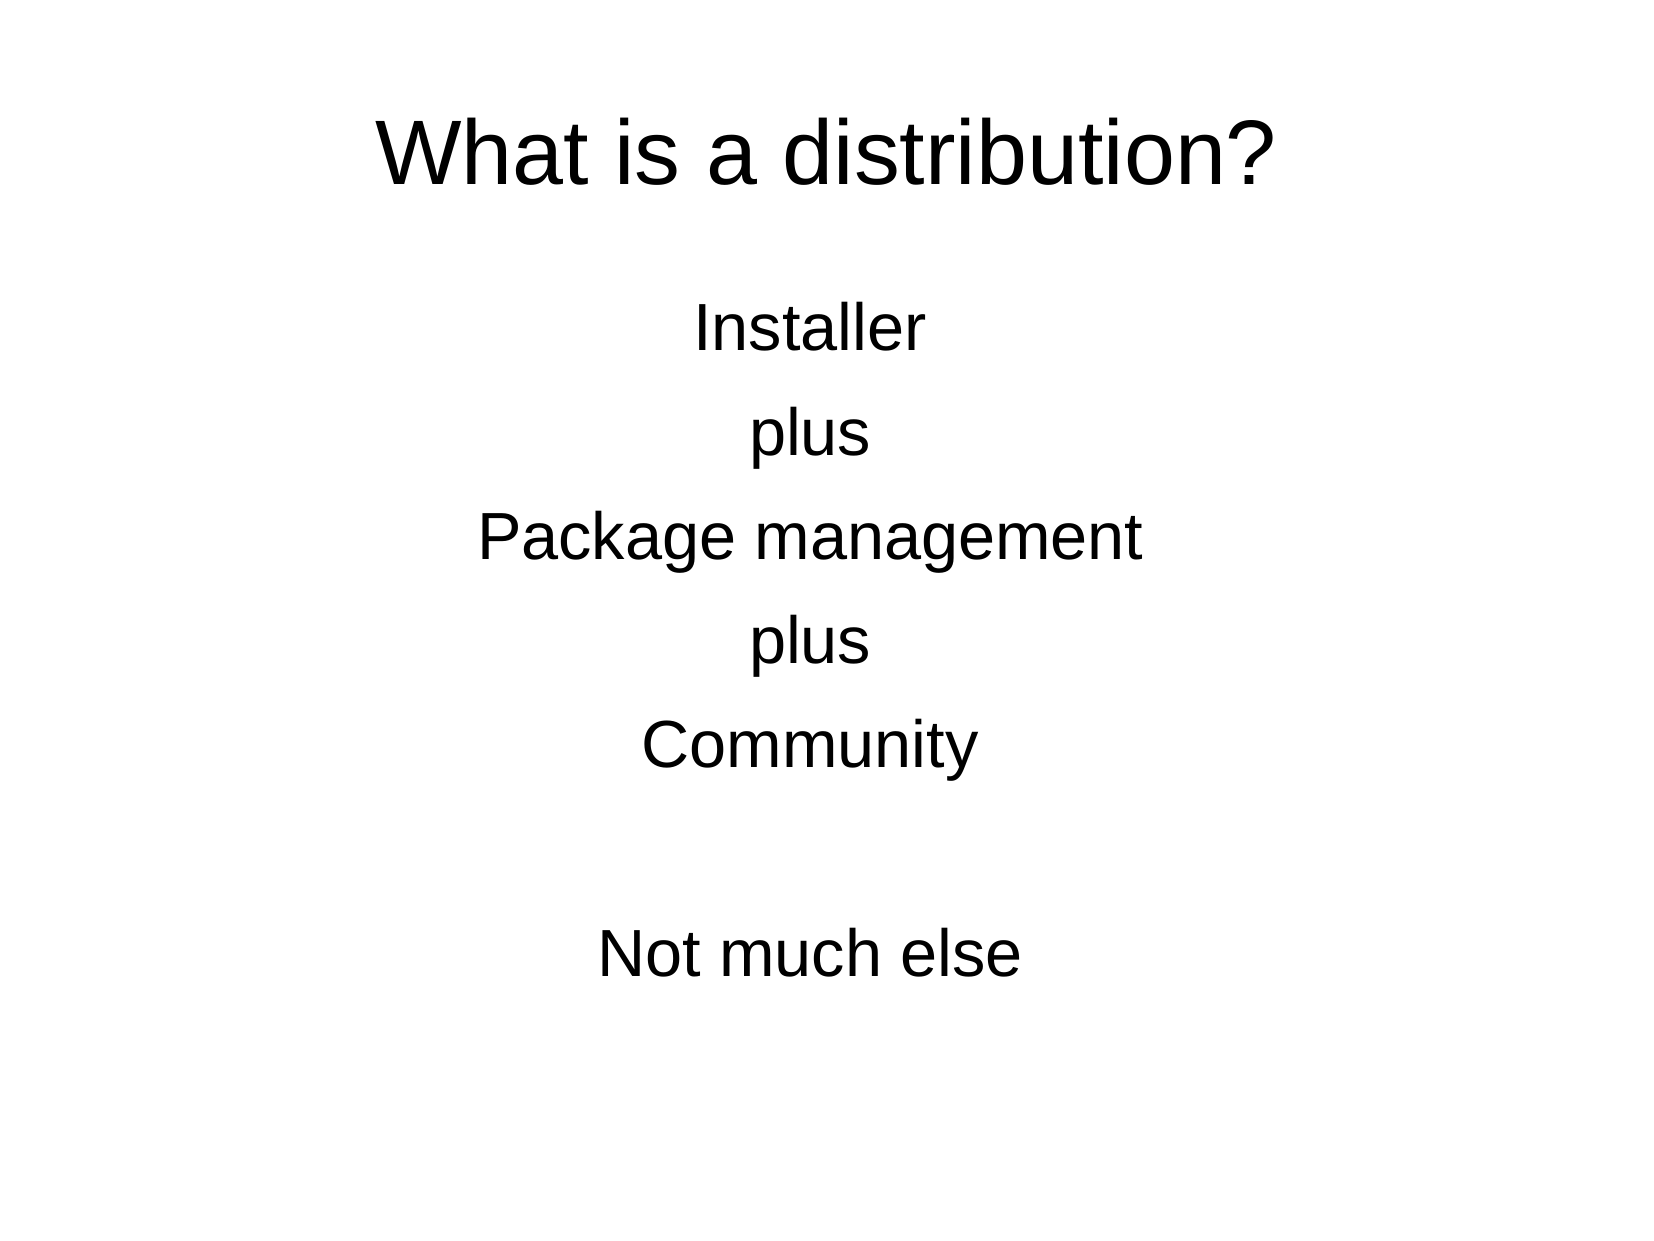

# What is a distribution?
Installer
plus
Package management
plus
Community
Not much else